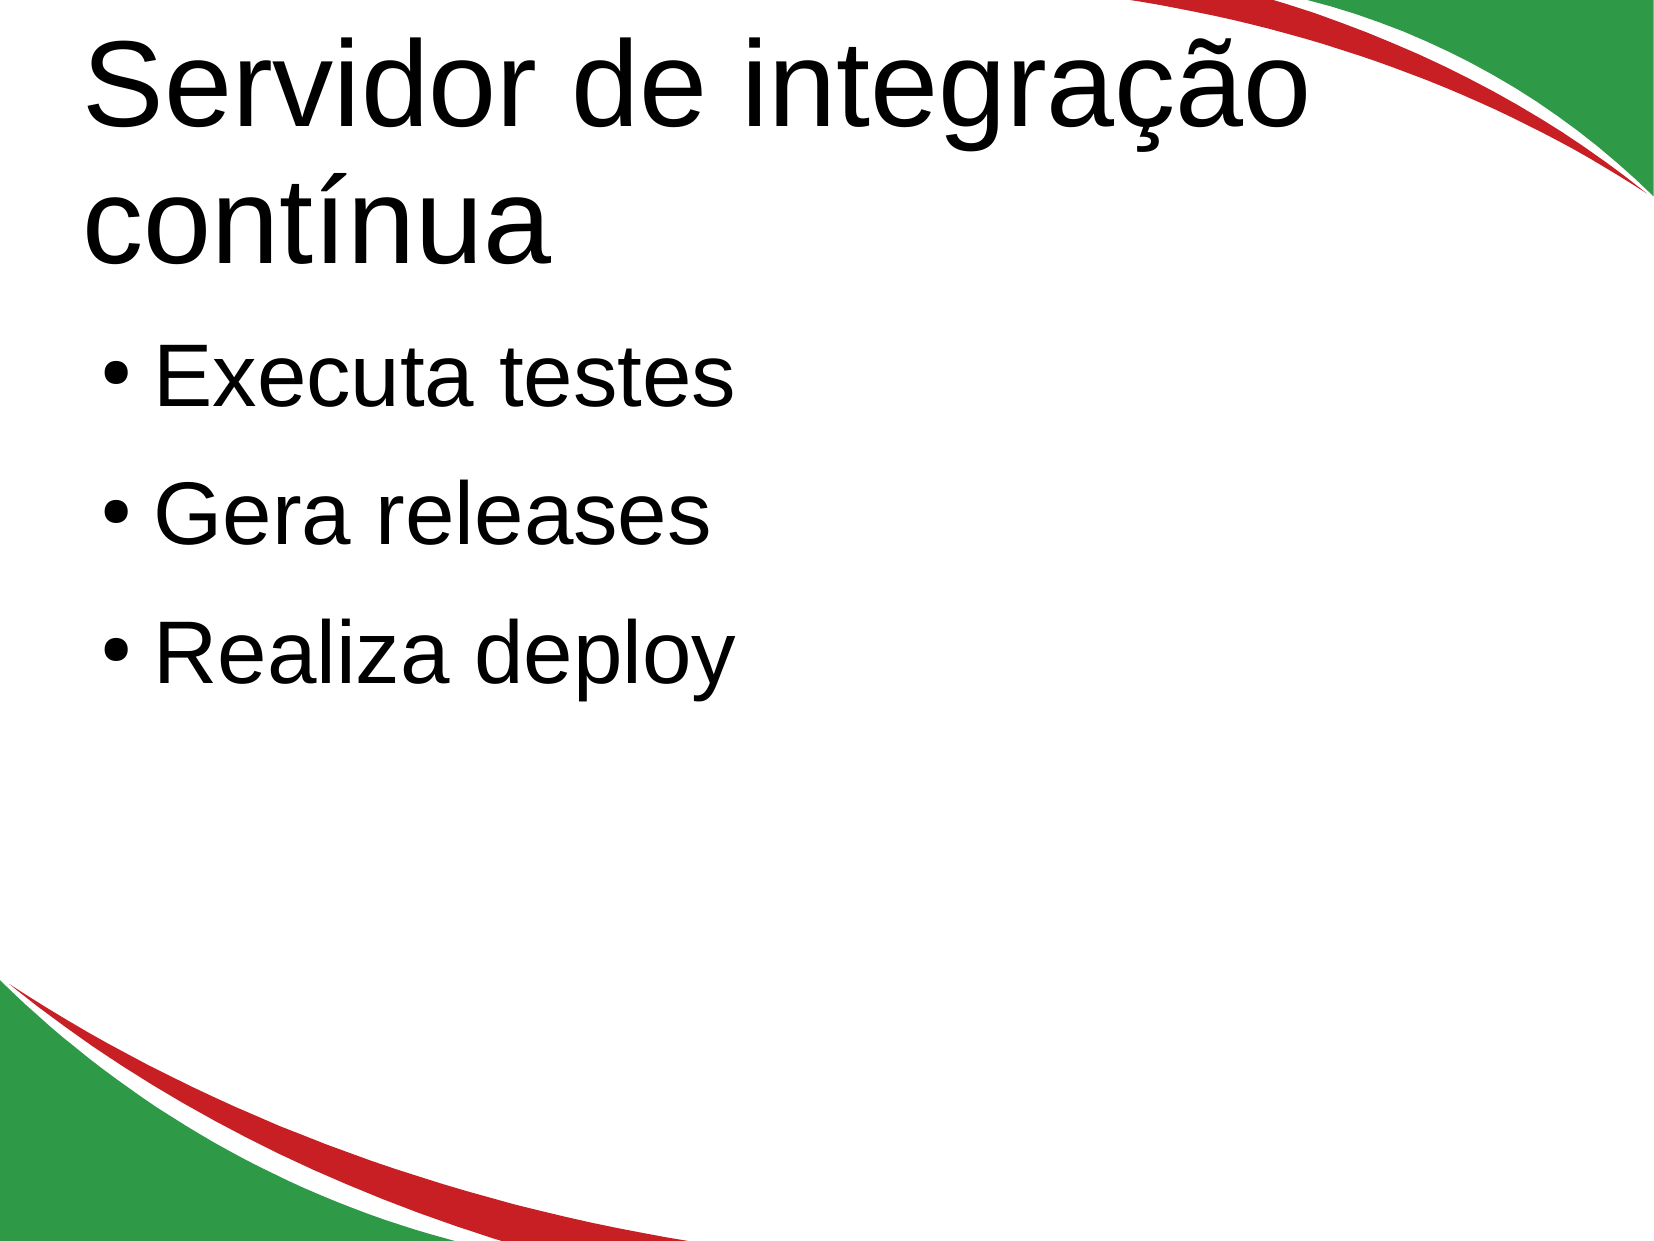

# Servidor de integração contínua
Executa testes
Gera releases
Realiza deploy